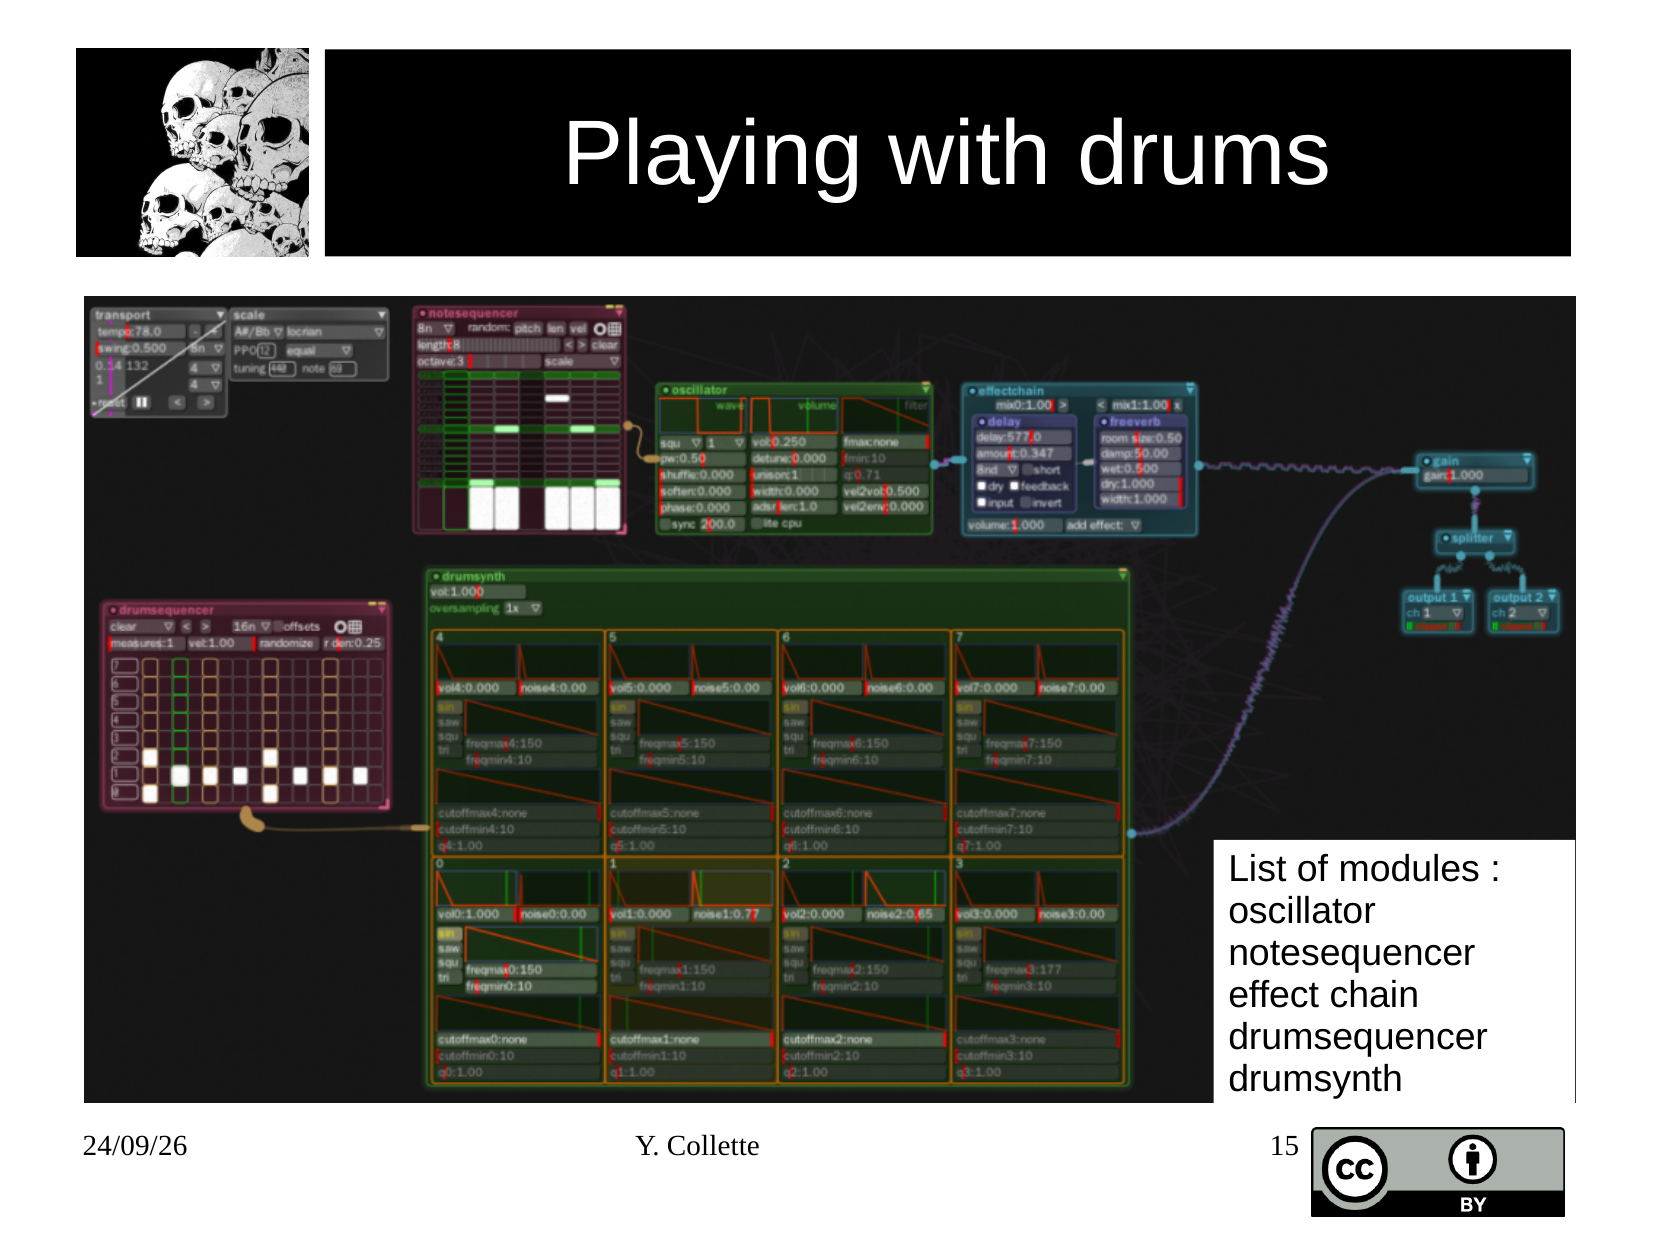

# Playing with drums
List of modules :
oscillator
notesequencer
effect chain
drumsequencer
drumsynth
Y. Collette
15